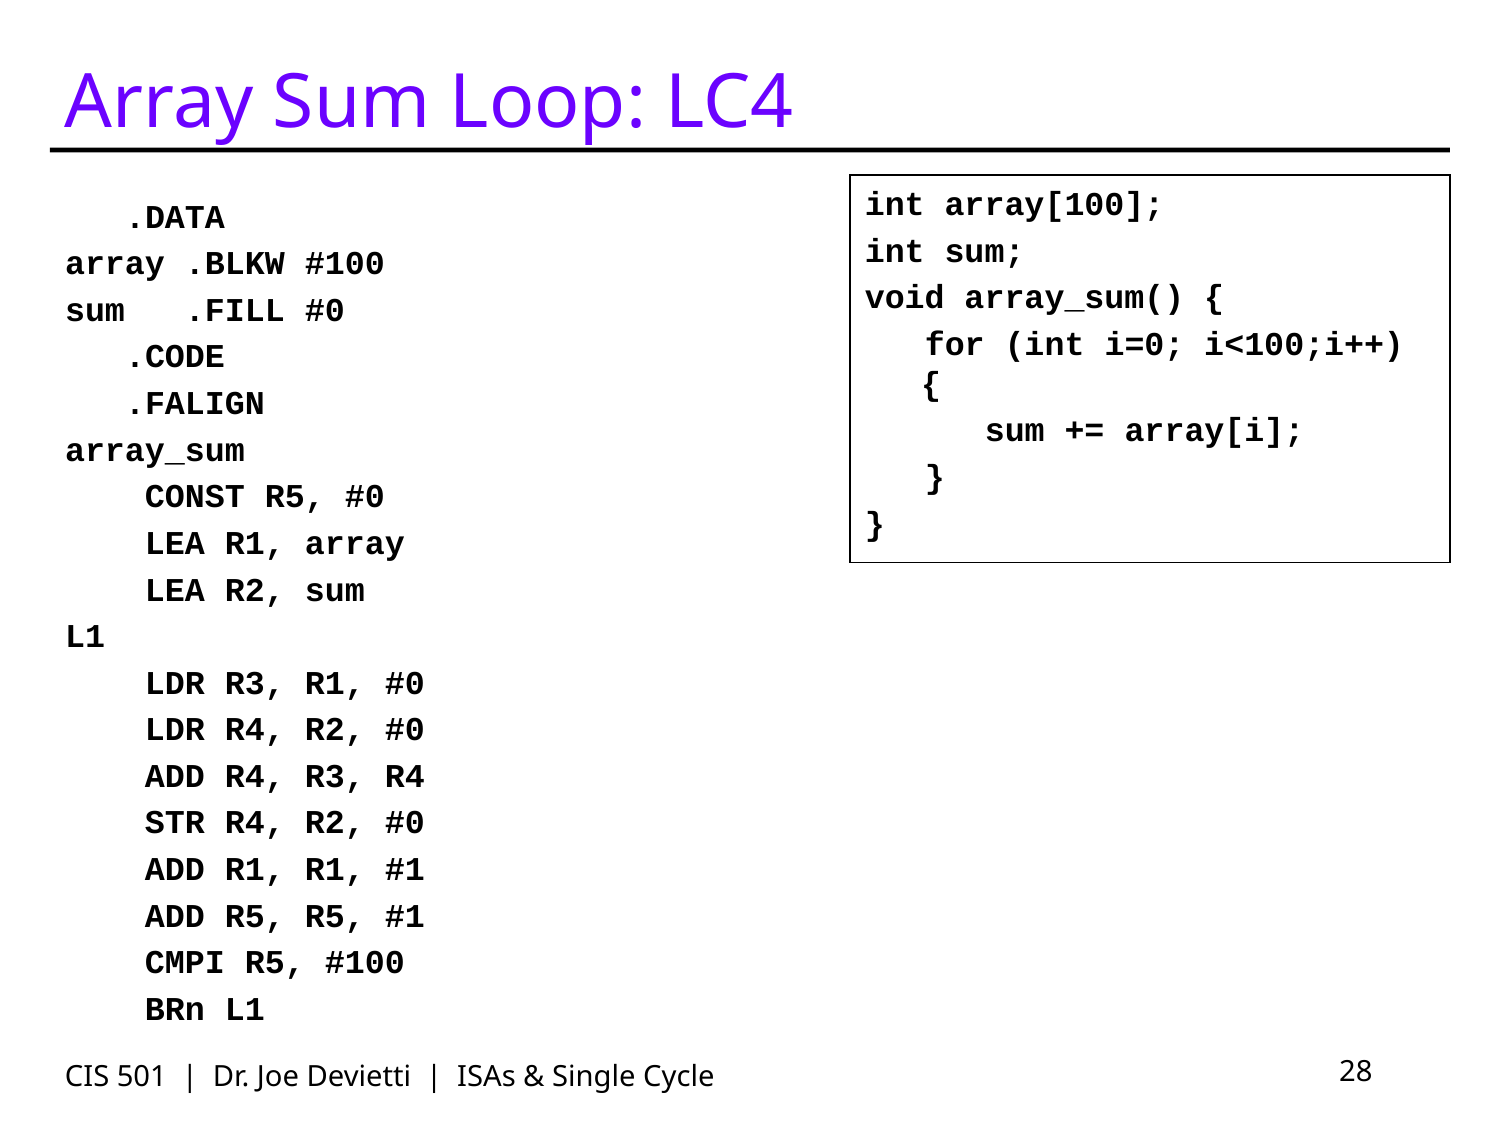

Array Sum Loop: LC4
int array[100];
int sum;
void array_sum() {
 for (int i=0; i<100;i++) {
 sum += array[i];
 }
}
 .DATA
array .BLKW #100
sum .FILL #0
 .CODE
 .FALIGN
array_sum
 CONST R5, #0
 LEA R1, array
 LEA R2, sum
L1
 LDR R3, R1, #0
 LDR R4, R2, #0
 ADD R4, R3, R4
 STR R4, R2, #0
 ADD R1, R1, #1
 ADD R5, R5, #1
 CMPI R5, #100
 BRn L1
CIS 501 | Dr. Joe Devietti | ISAs & Single Cycle